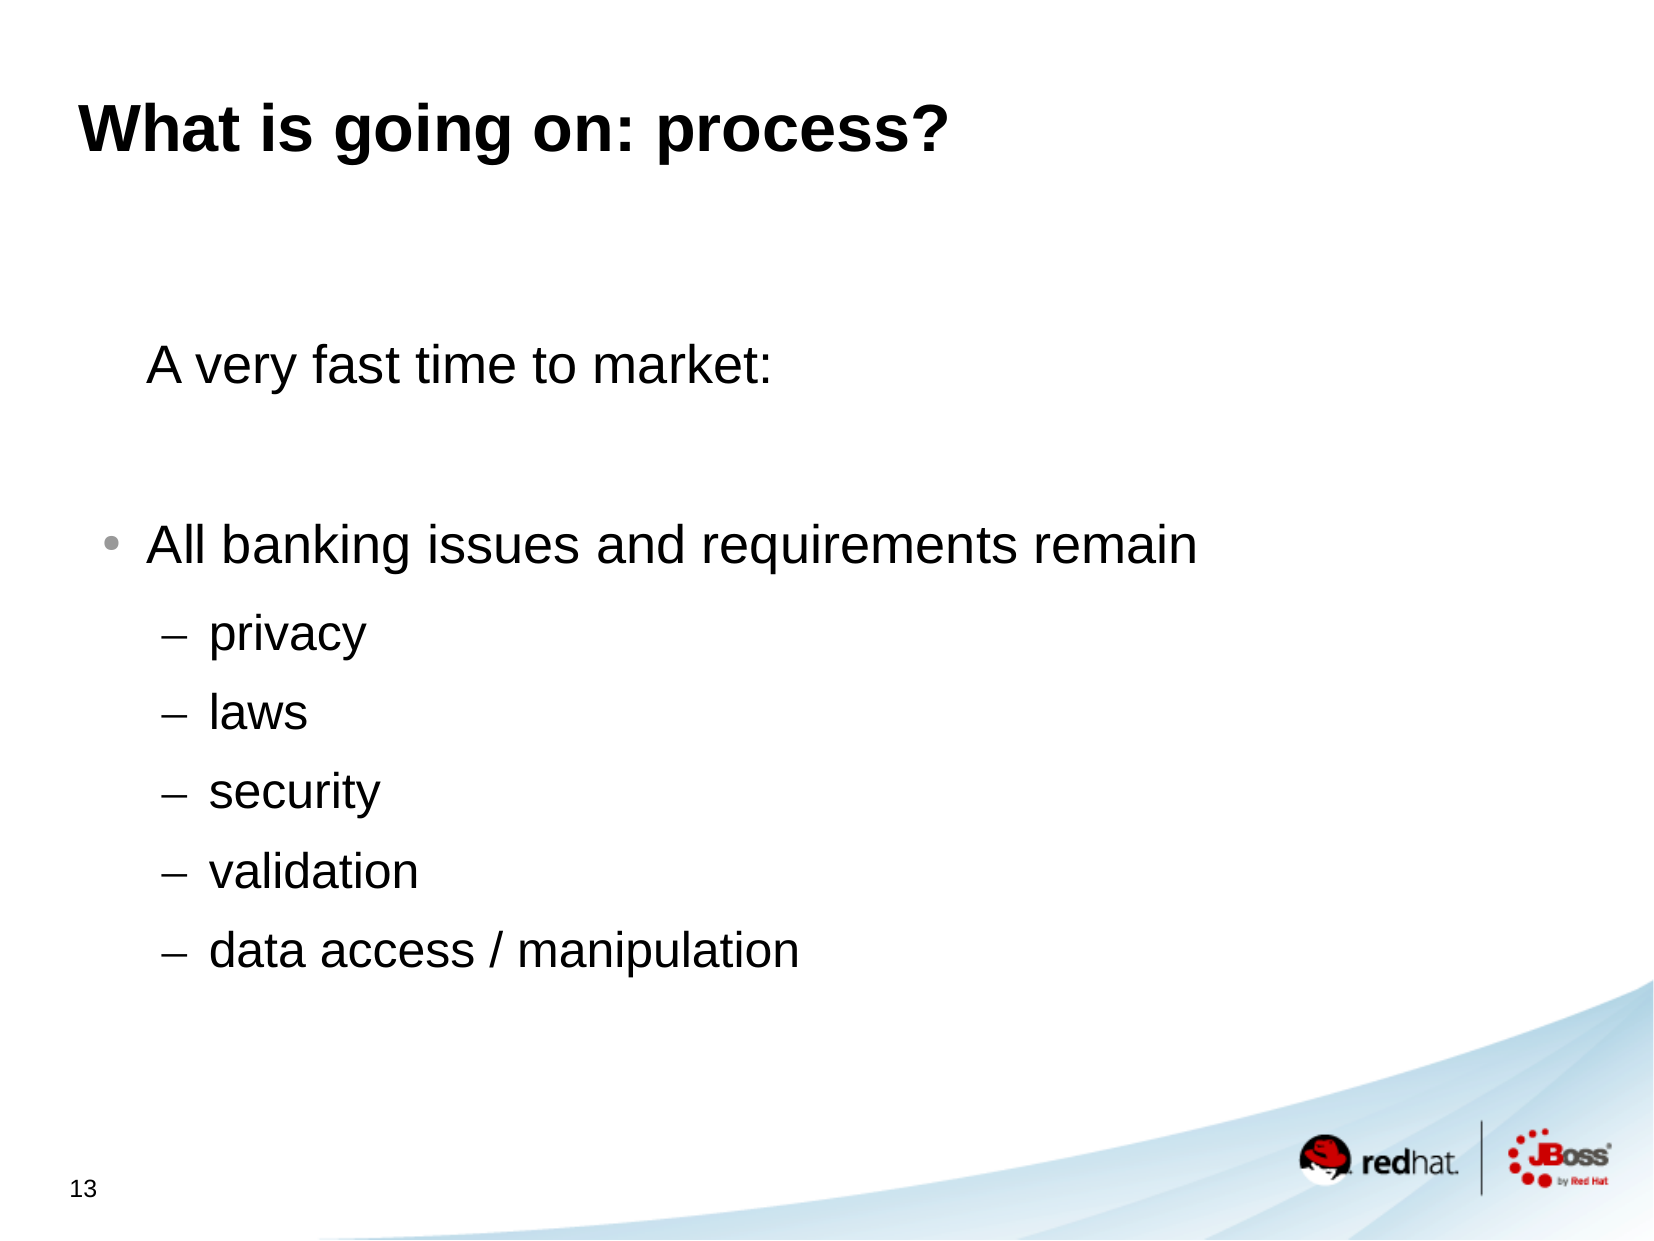

# What is going on: process?
A very fast time to market:
All banking issues and requirements remain
privacy
laws
security
validation
data access / manipulation